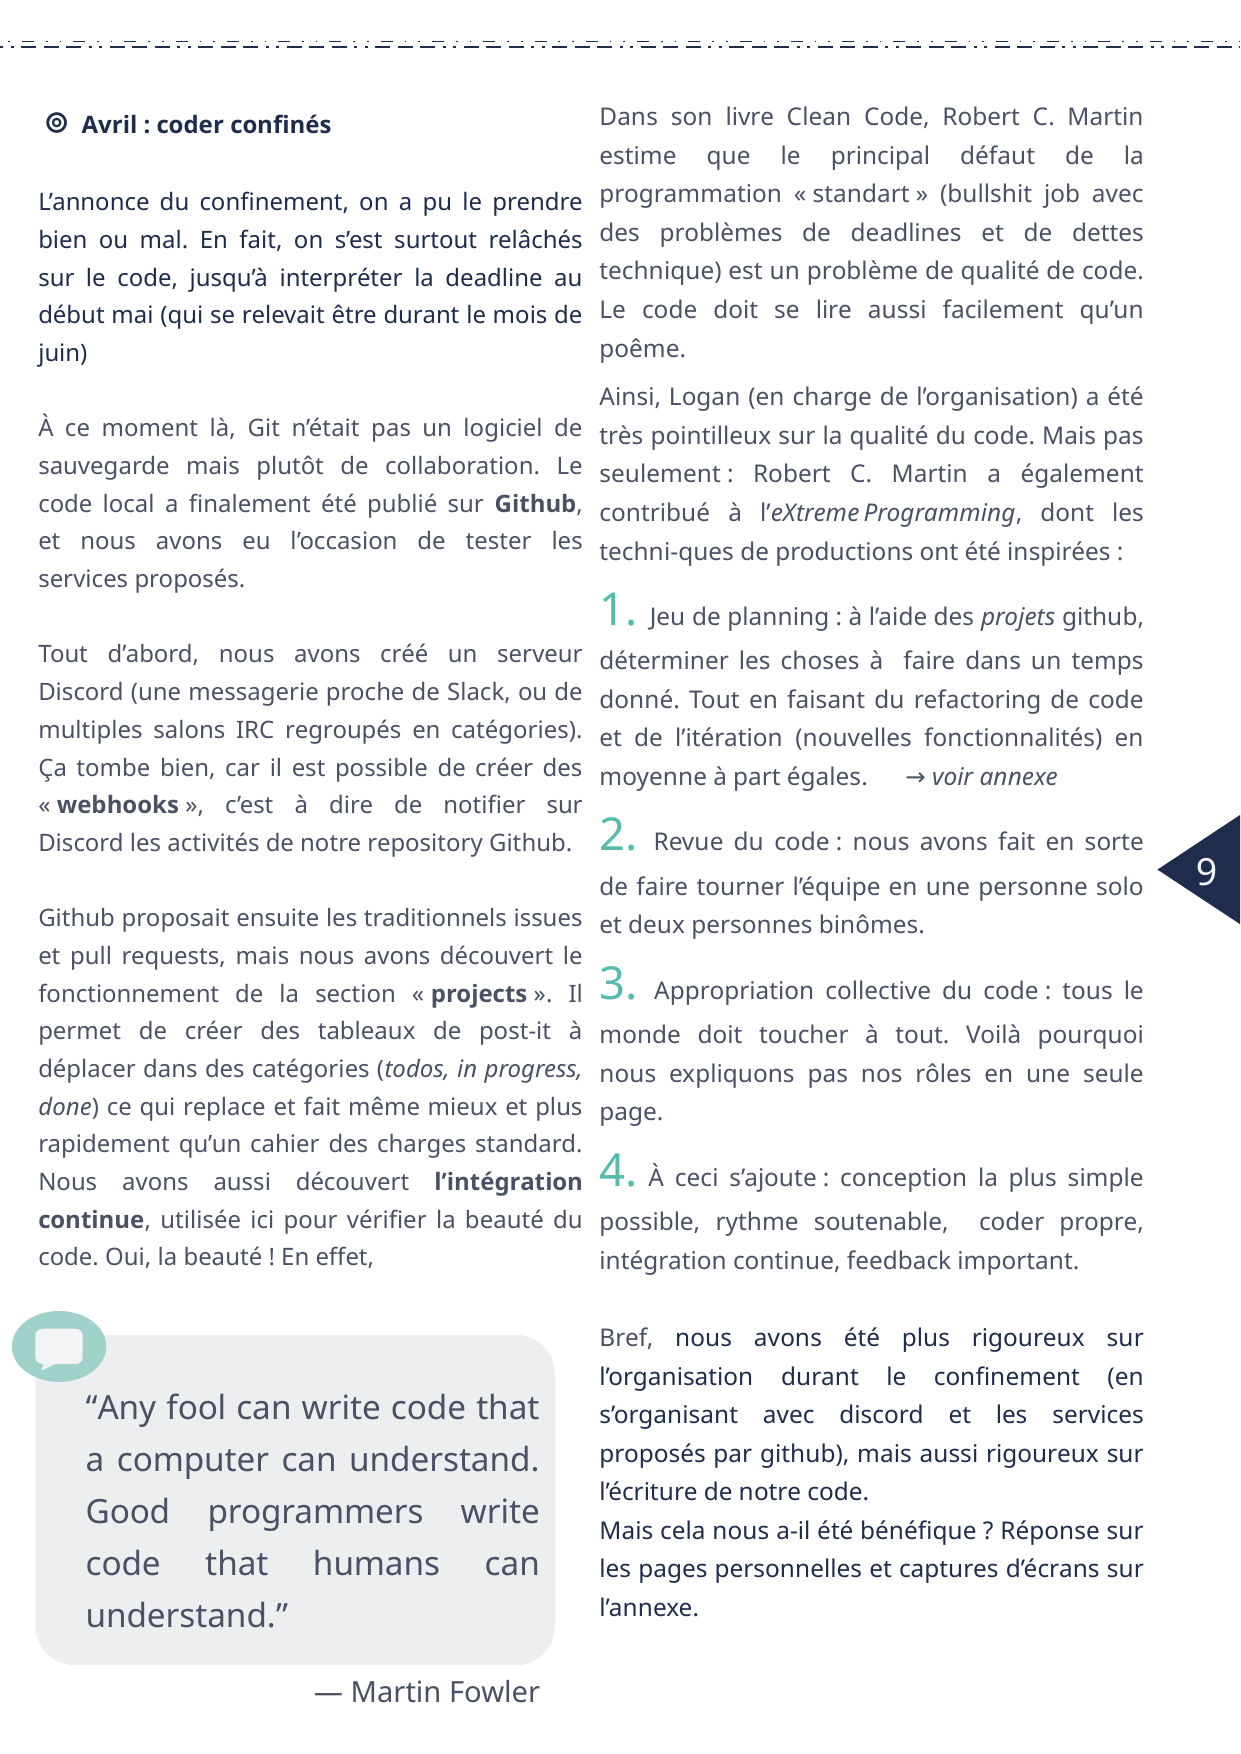

# ⌾ Avril : coder confinés
L’annonce du confinement, on a pu le prendre bien ou mal. En fait, on s’est surtout relâchés sur le code, jusqu’à interpréter la deadline au début mai (qui se relevait être durant le mois de juin)
À ce moment là, Git n’était pas un logiciel de sauvegarde mais plutôt de collaboration. Le code local a finalement été publié sur Github, et nous avons eu l’occasion de tester les services proposés.
Tout d’abord, nous avons créé un serveur Discord (une messagerie proche de Slack, ou de multiples salons IRC regroupés en catégories). Ça tombe bien, car il est possible de créer des « webhooks », c’est à dire de notifier sur Discord les activités de notre repository Github.
Github proposait ensuite les traditionnels issues et pull requests, mais nous avons découvert le fonctionnement de la section « projects ». Il permet de créer des tableaux de post-it à déplacer dans des catégories (todos, in progress, done) ce qui replace et fait même mieux et plus rapidement qu’un cahier des charges standard. Nous avons aussi découvert l’intégration continue, utilisée ici pour vérifier la beauté du code. Oui, la beauté ! En effet,
Dans son livre Clean Code, Robert C. Martin estime que le principal défaut de la programmation « standart » (bullshit job avec des problèmes de deadlines et de dettes technique) est un problème de qualité de code. Le code doit se lire aussi facilement qu’un poême.
Ainsi, Logan (en charge de l’organisation) a été très pointilleux sur la qualité du code. Mais pas seulement : Robert C. Martin a également contribué à l’eXtreme Programming, dont les techni-ques de productions ont été inspirées :
1. Jeu de planning : à l’aide des projets github, déterminer les choses à faire dans un temps donné. Tout en faisant du refactoring de code et de l’itération (nouvelles fonctionnalités) en moyenne à part égales. → voir annexe
2. Revue du code : nous avons fait en sorte de faire tourner l’équipe en une personne solo et deux personnes binômes.
3. Appropriation collective du code : tous le monde doit toucher à tout. Voilà pourquoi nous expliquons pas nos rôles en une seule page.
4. À ceci s’ajoute : conception la plus simple possible, rythme soutenable, coder propre, intégration continue, feedback important.
Bref, nous avons été plus rigoureux sur l’organisation durant le confinement (en s’organisant avec discord et les services proposés par github), mais aussi rigoureux sur l’écriture de notre code.
Mais cela nous a-il été bénéfique ? Réponse sur les pages personnelles et captures d’écrans sur l’annexe.
“Any fool can write code that a computer can understand. Good programmers write code that humans can understand.”
— Martin Fowler